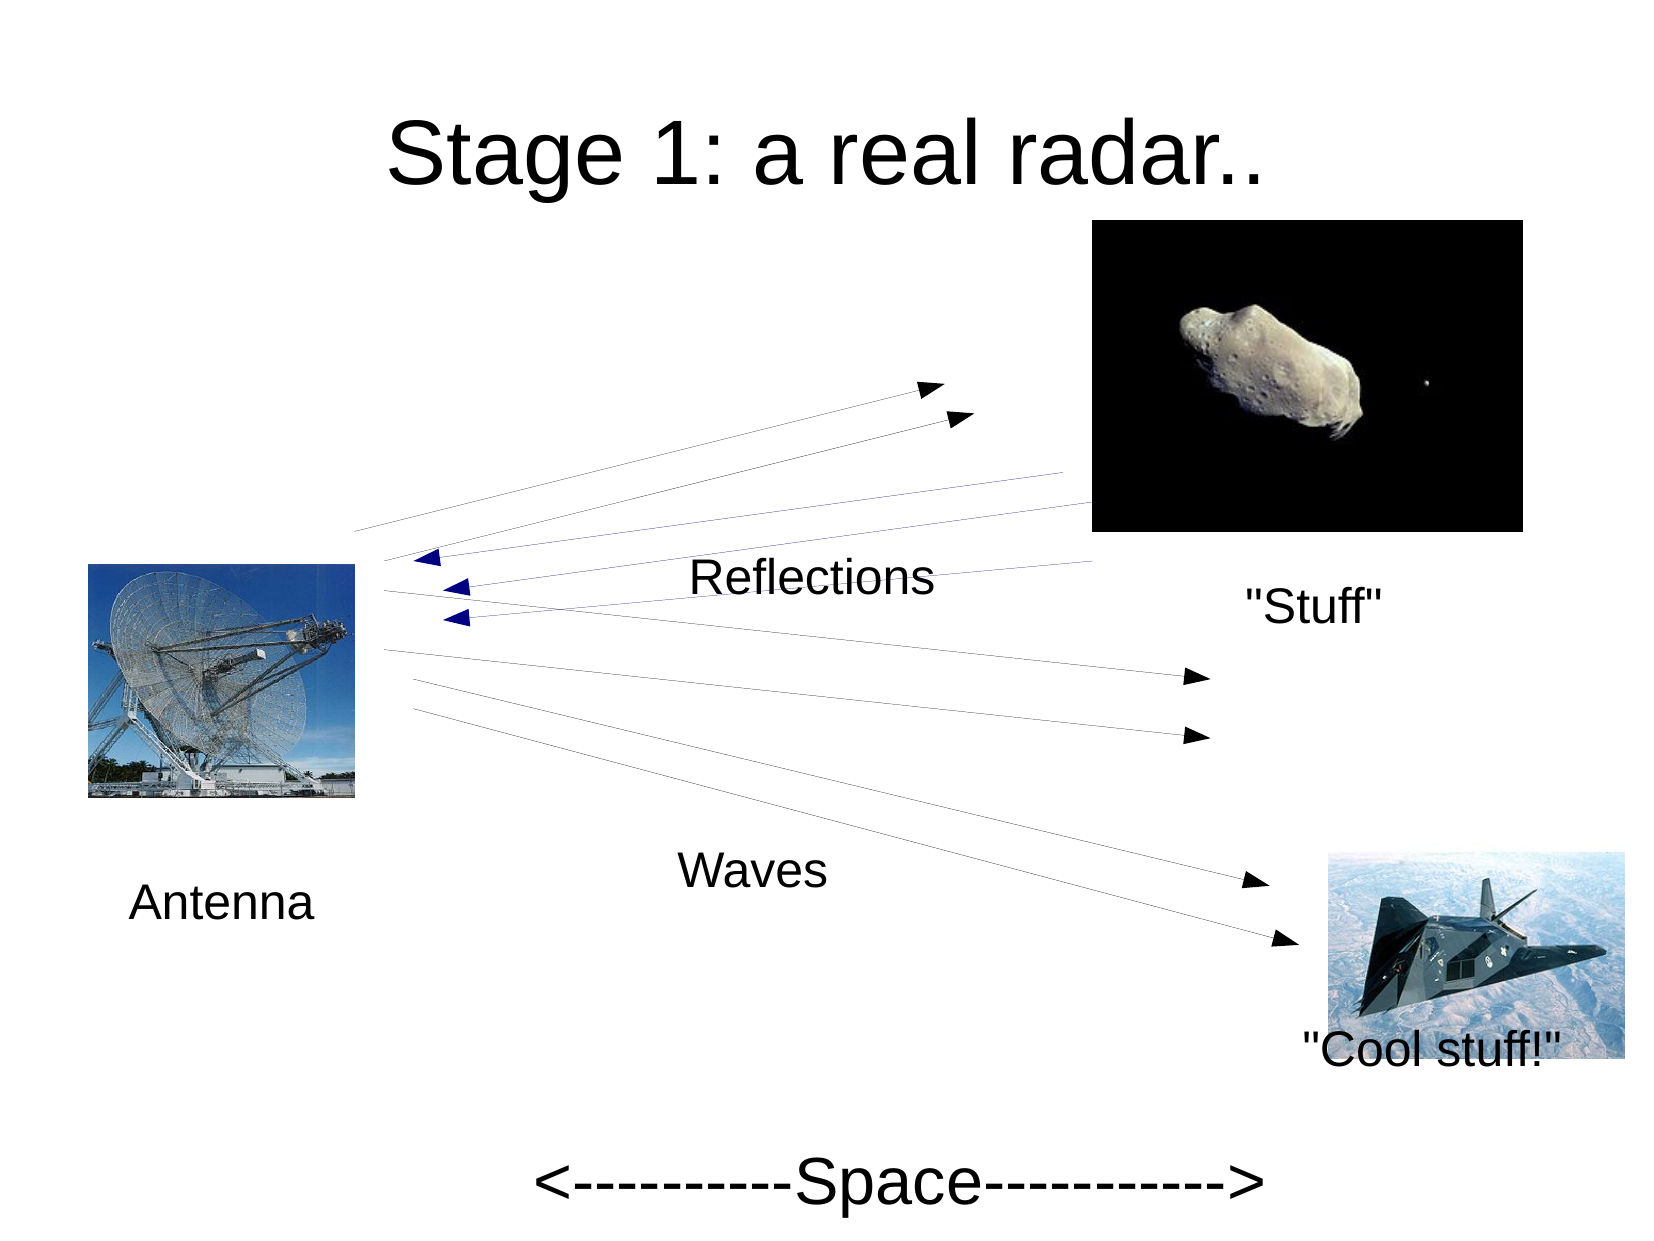

# Stage 1: a real radar..
Reflections
"Stuff"
Waves
Antenna
"Cool stuff!"
<----------Space----------->